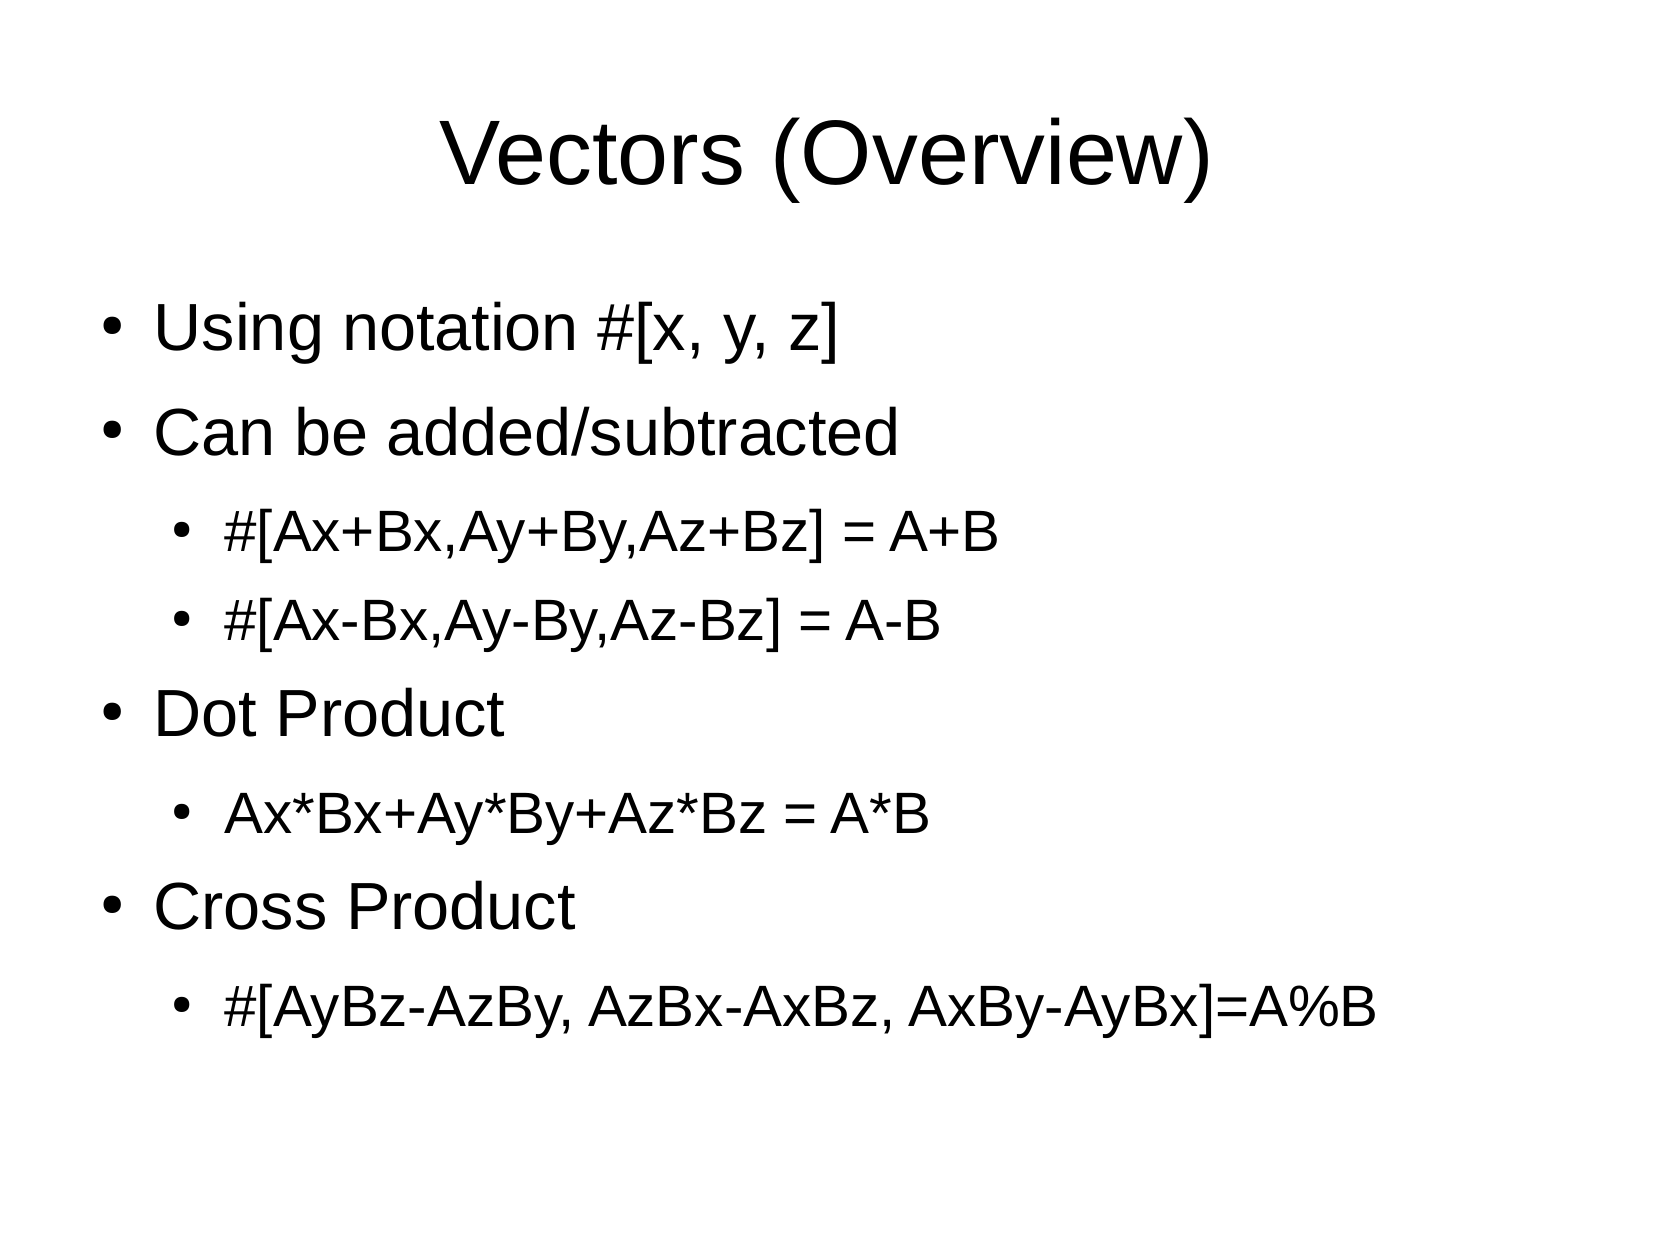

# Vectors (Overview)
Using notation #[x, y, z]
Can be added/subtracted
#[Ax+Bx,Ay+By,Az+Bz] = A+B
#[Ax-Bx,Ay-By,Az-Bz] = A-B
Dot Product
Ax*Bx+Ay*By+Az*Bz = A*B
Cross Product
#[AyBz-AzBy, AzBx-AxBz, AxBy-AyBx]=A%B